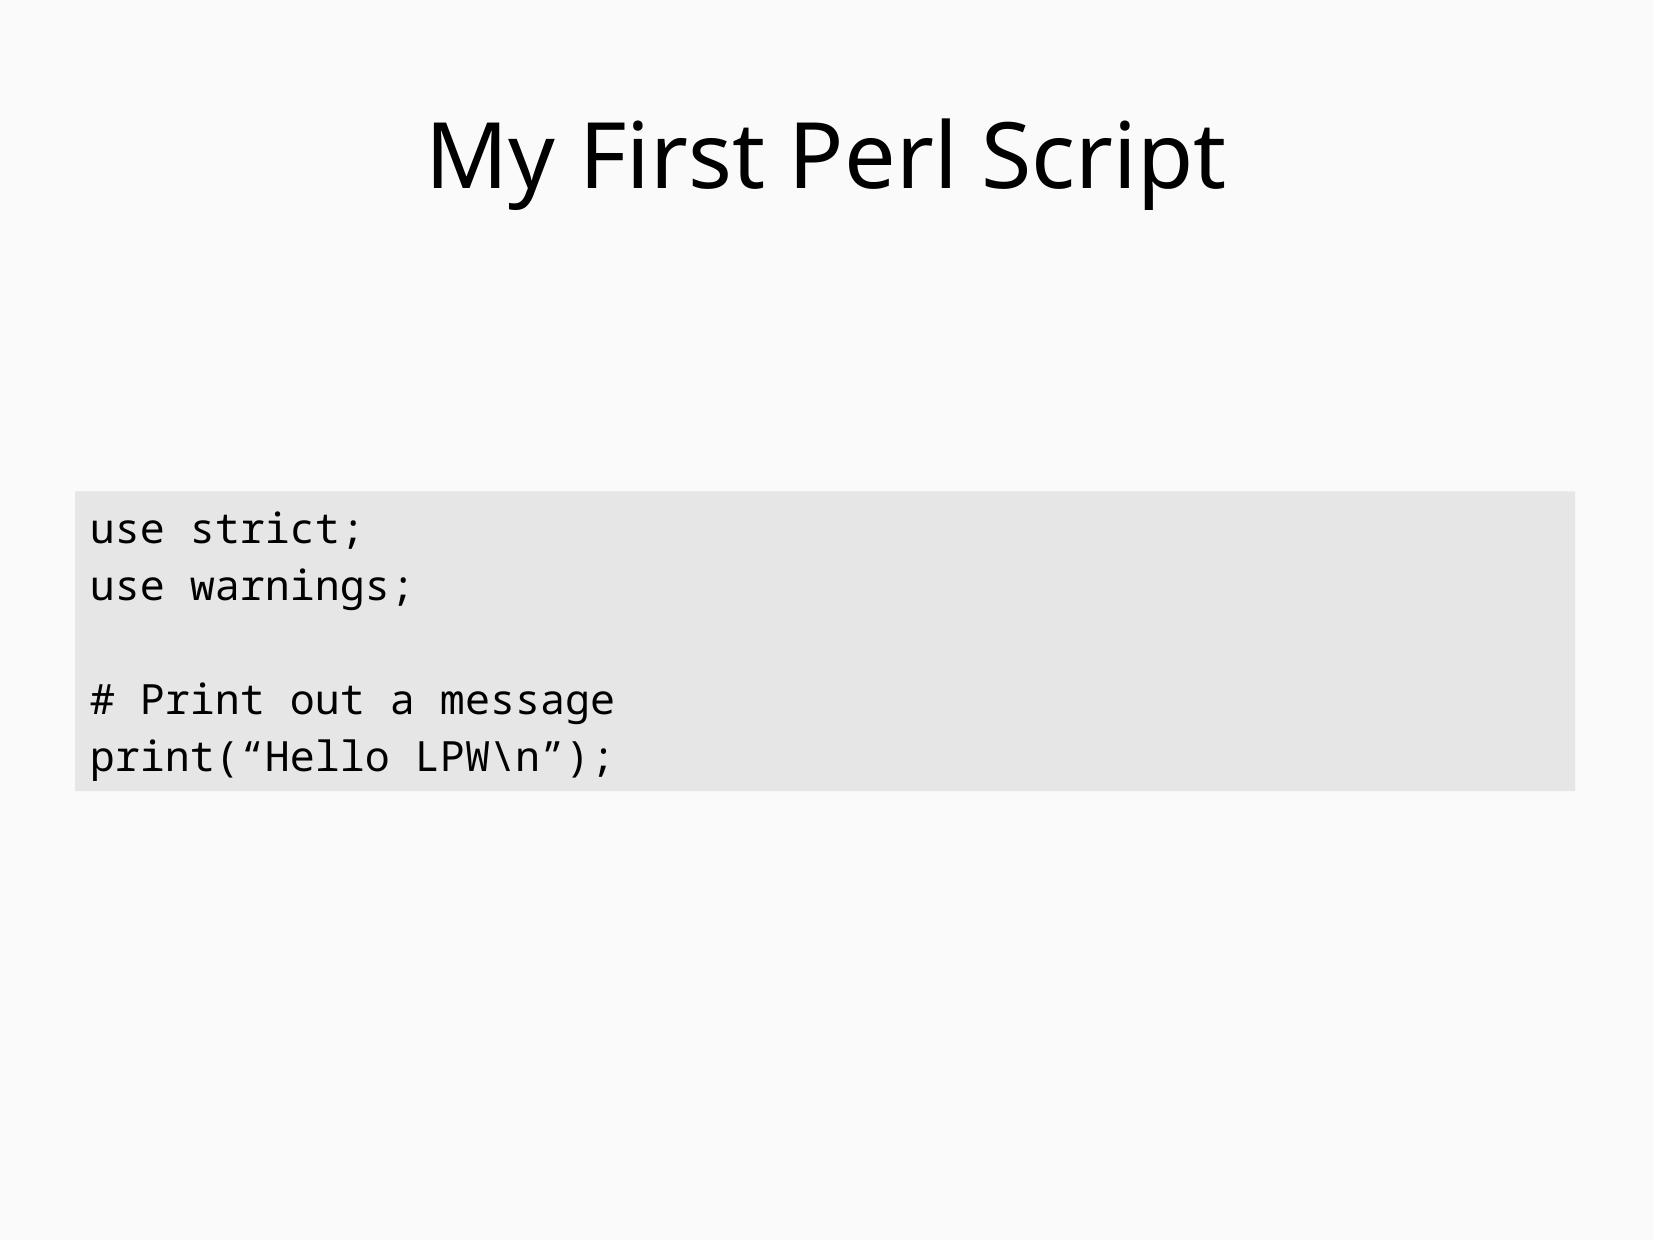

# My First Perl Script
use strict;
use warnings;
# Print out a message
print(“Hello LPW\n”);